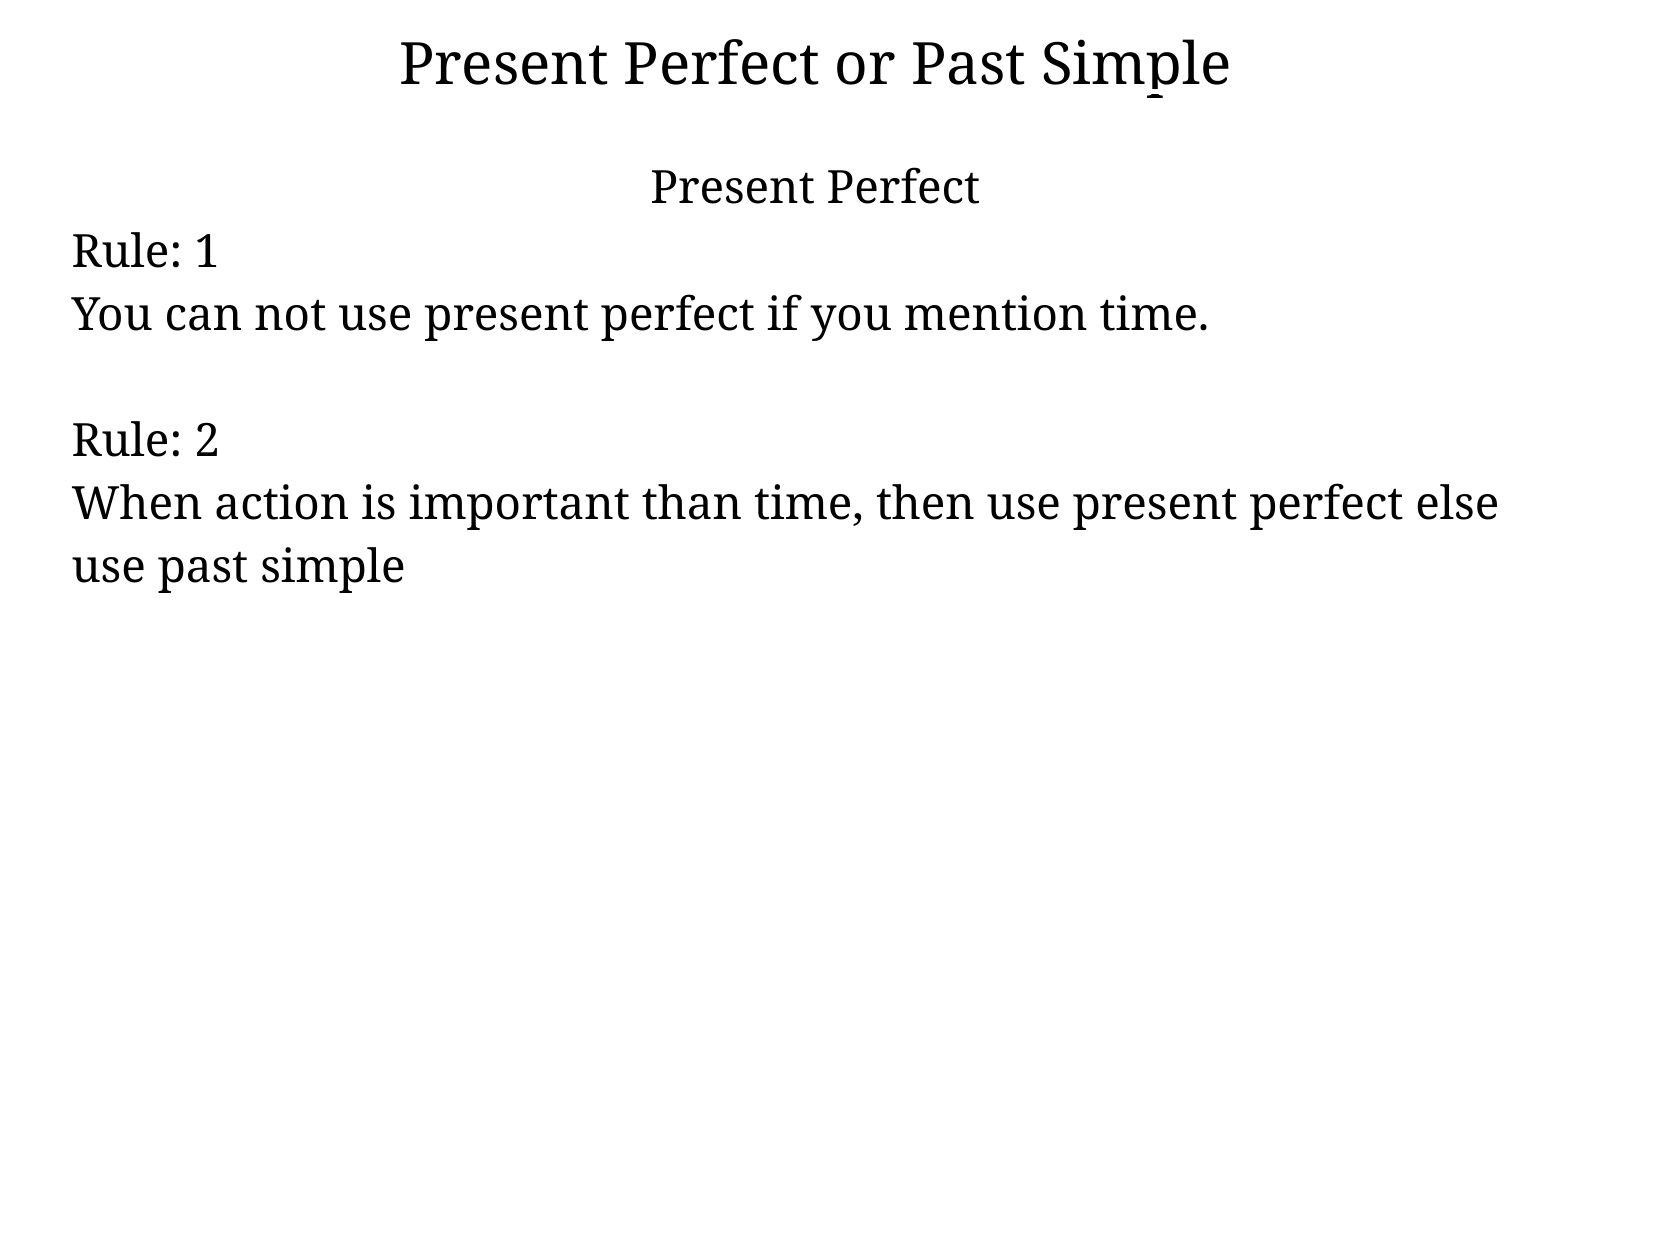

Present Perfect or Past Simple
Present Perfect
Rule: 1
You can not use present perfect if you mention time.
Rule: 2
When action is important than time, then use present perfect else use past simple